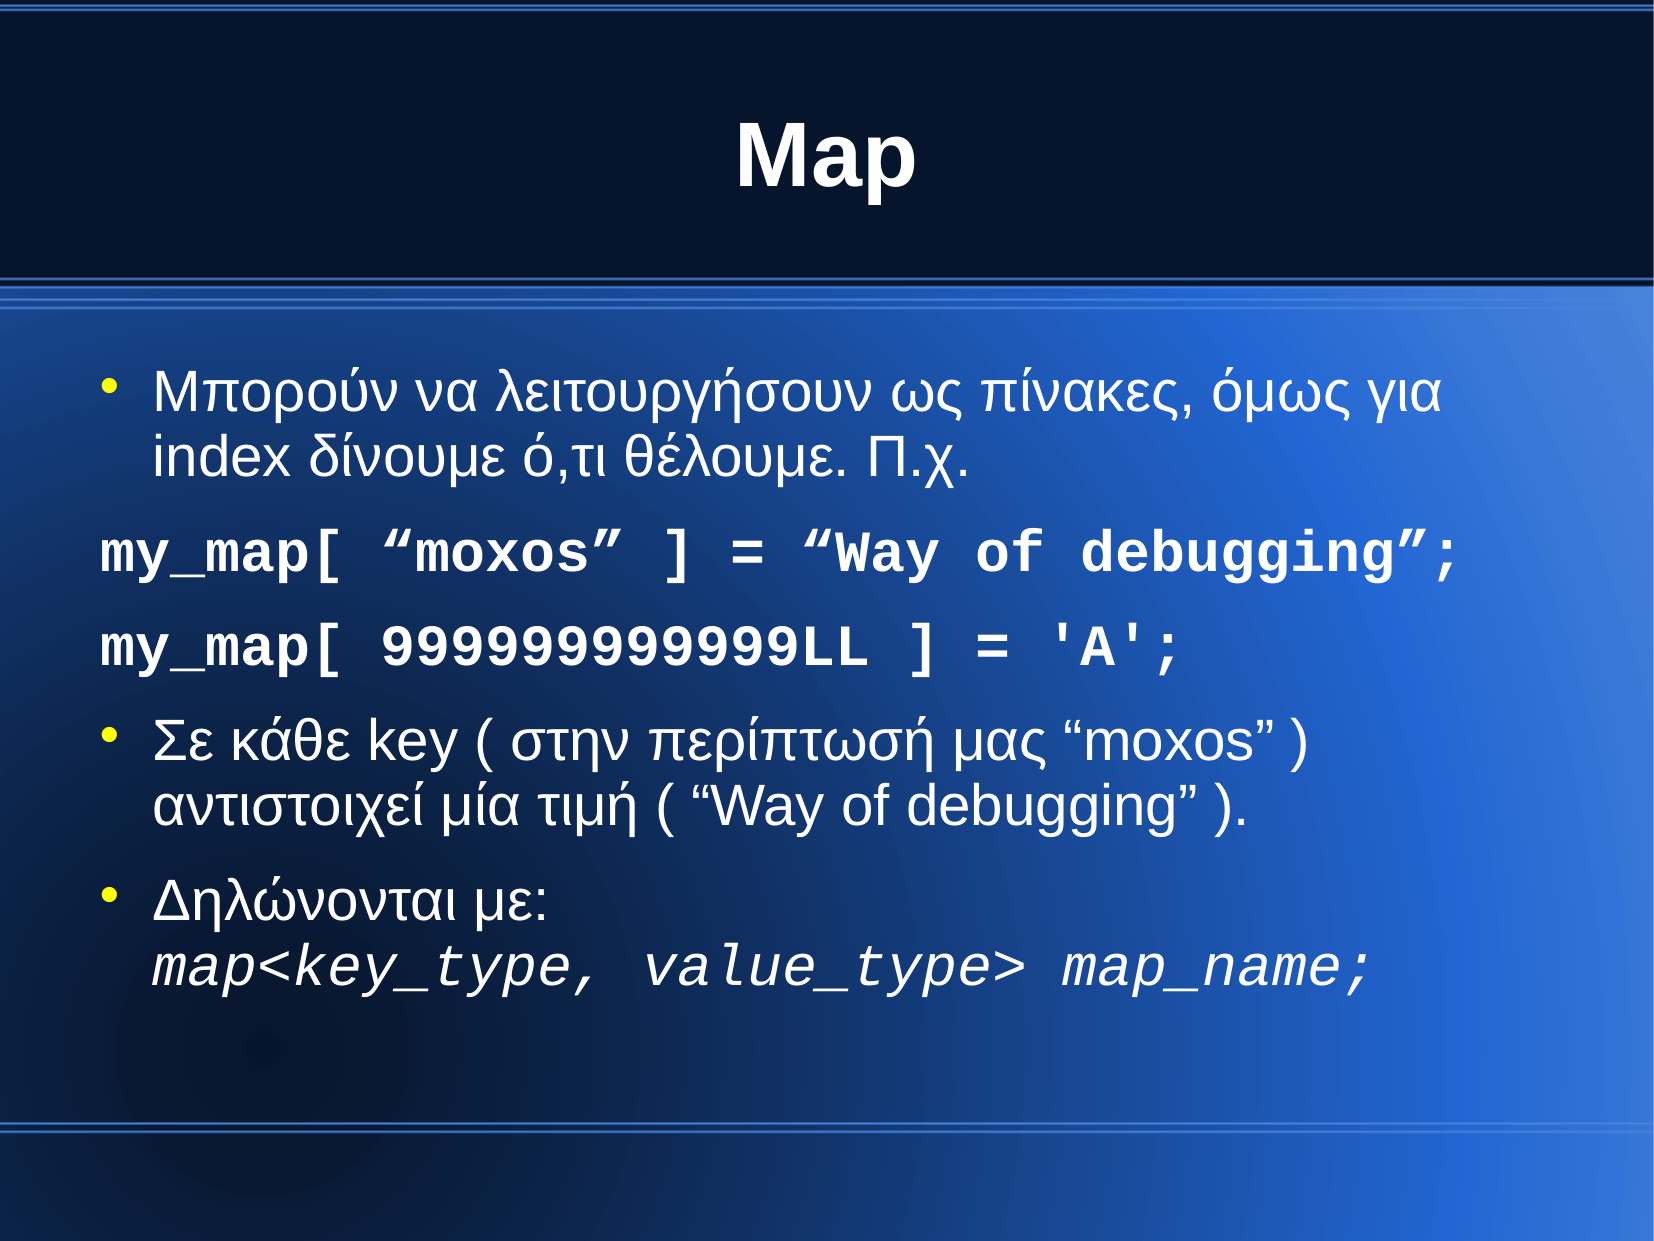

# Map
Μπορούν να λειτουργήσουν ως πίνακες, όμως για index δίνουμε ό,τι θέλουμε. Π.χ.
my_map[ “moxos” ] = “Way of debugging”;
my_map[ 999999999999LL ] = 'Α';
Σε κάθε key ( στην περίπτωσή μας “moxos” ) αντιστοιχεί μία τιμή ( “Way of debugging” ).
Δηλώνονται με:
map<key_type, value_type> map_name;